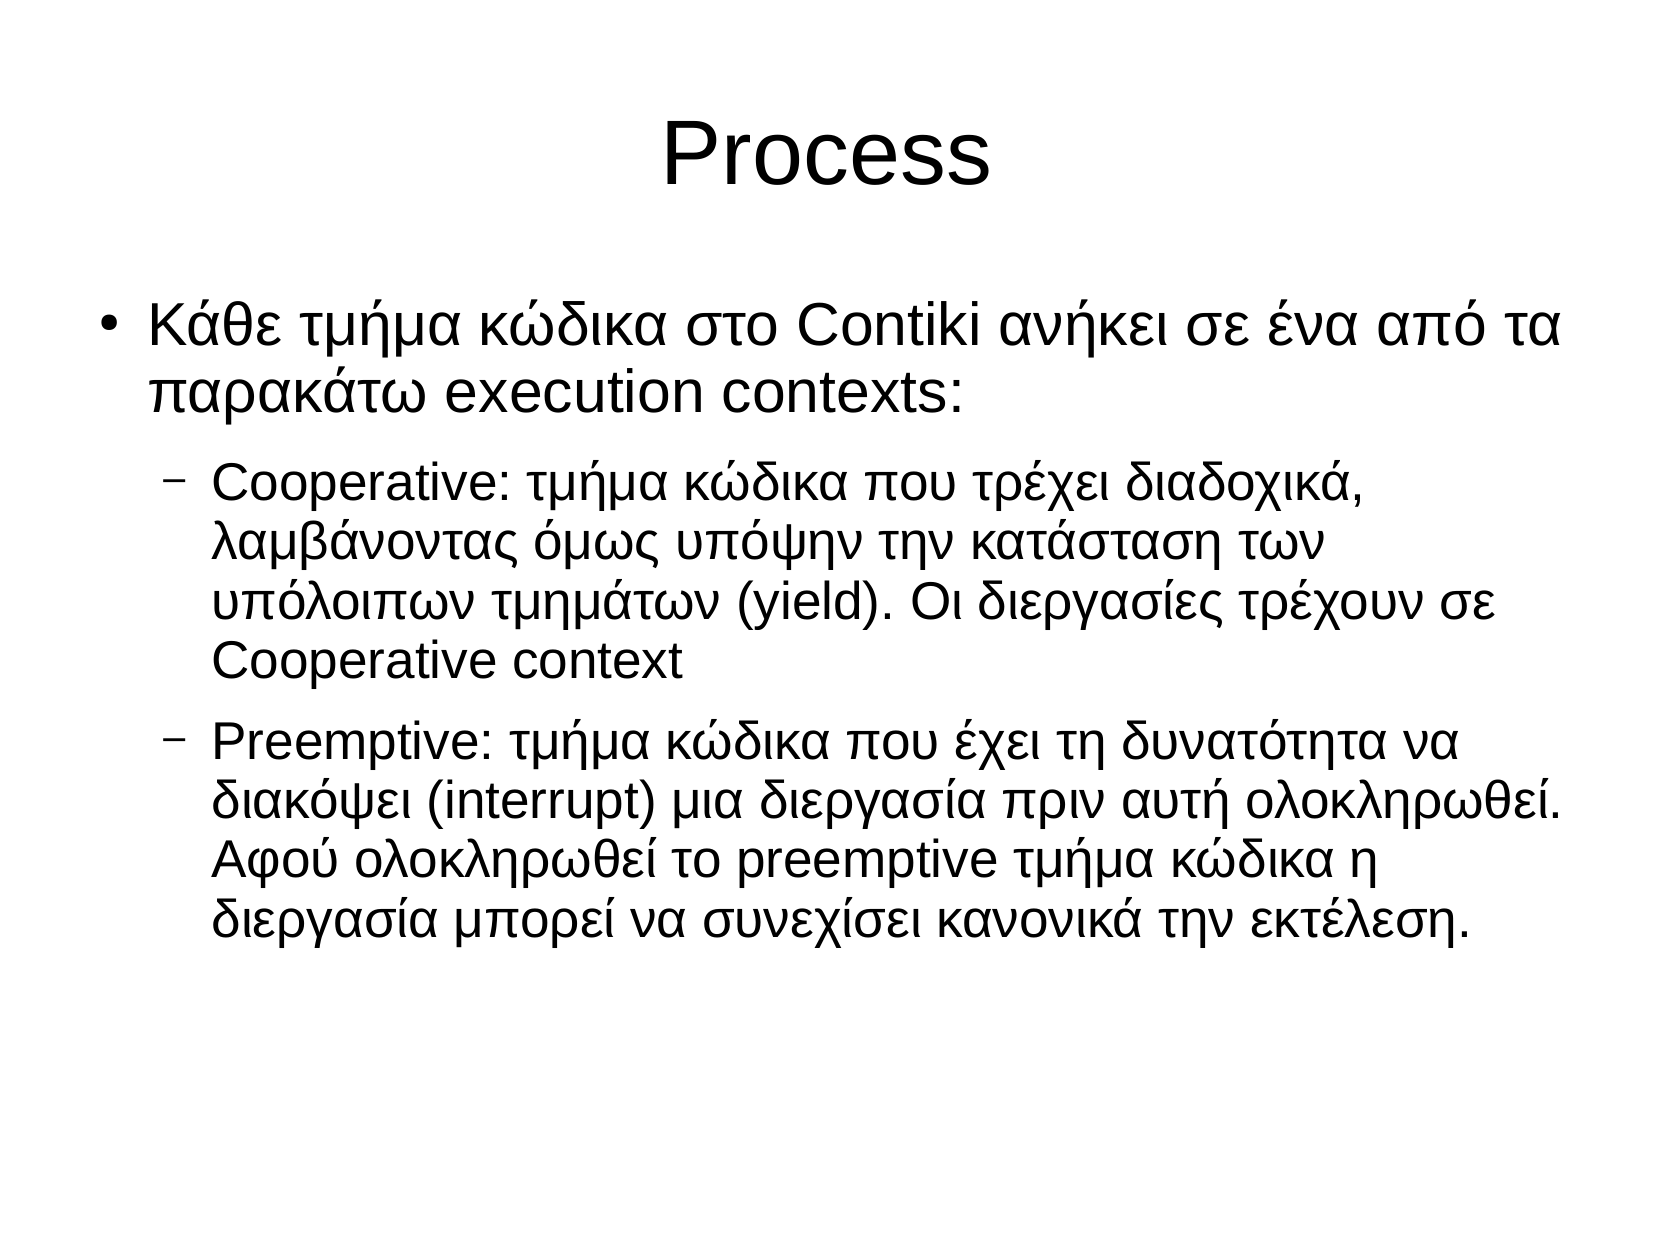

# Process
Κάθε τμήμα κώδικα στο Contiki ανήκει σε ένα από τα παρακάτω execution contexts:
Cooperative: τμήμα κώδικα που τρέχει διαδοχικά, λαμβάνοντας όμως υπόψην την κατάσταση των υπόλοιπων τμημάτων (yield). Οι διεργασίες τρέχουν σε Cooperative context
Preemptive: τμήμα κώδικα που έχει τη δυνατότητα να διακόψει (interrupt) μια διεργασία πριν αυτή ολοκληρωθεί. Αφού ολοκληρωθεί το preemptive τμήμα κώδικα η διεργασία μπορεί να συνεχίσει κανονικά την εκτέλεση.